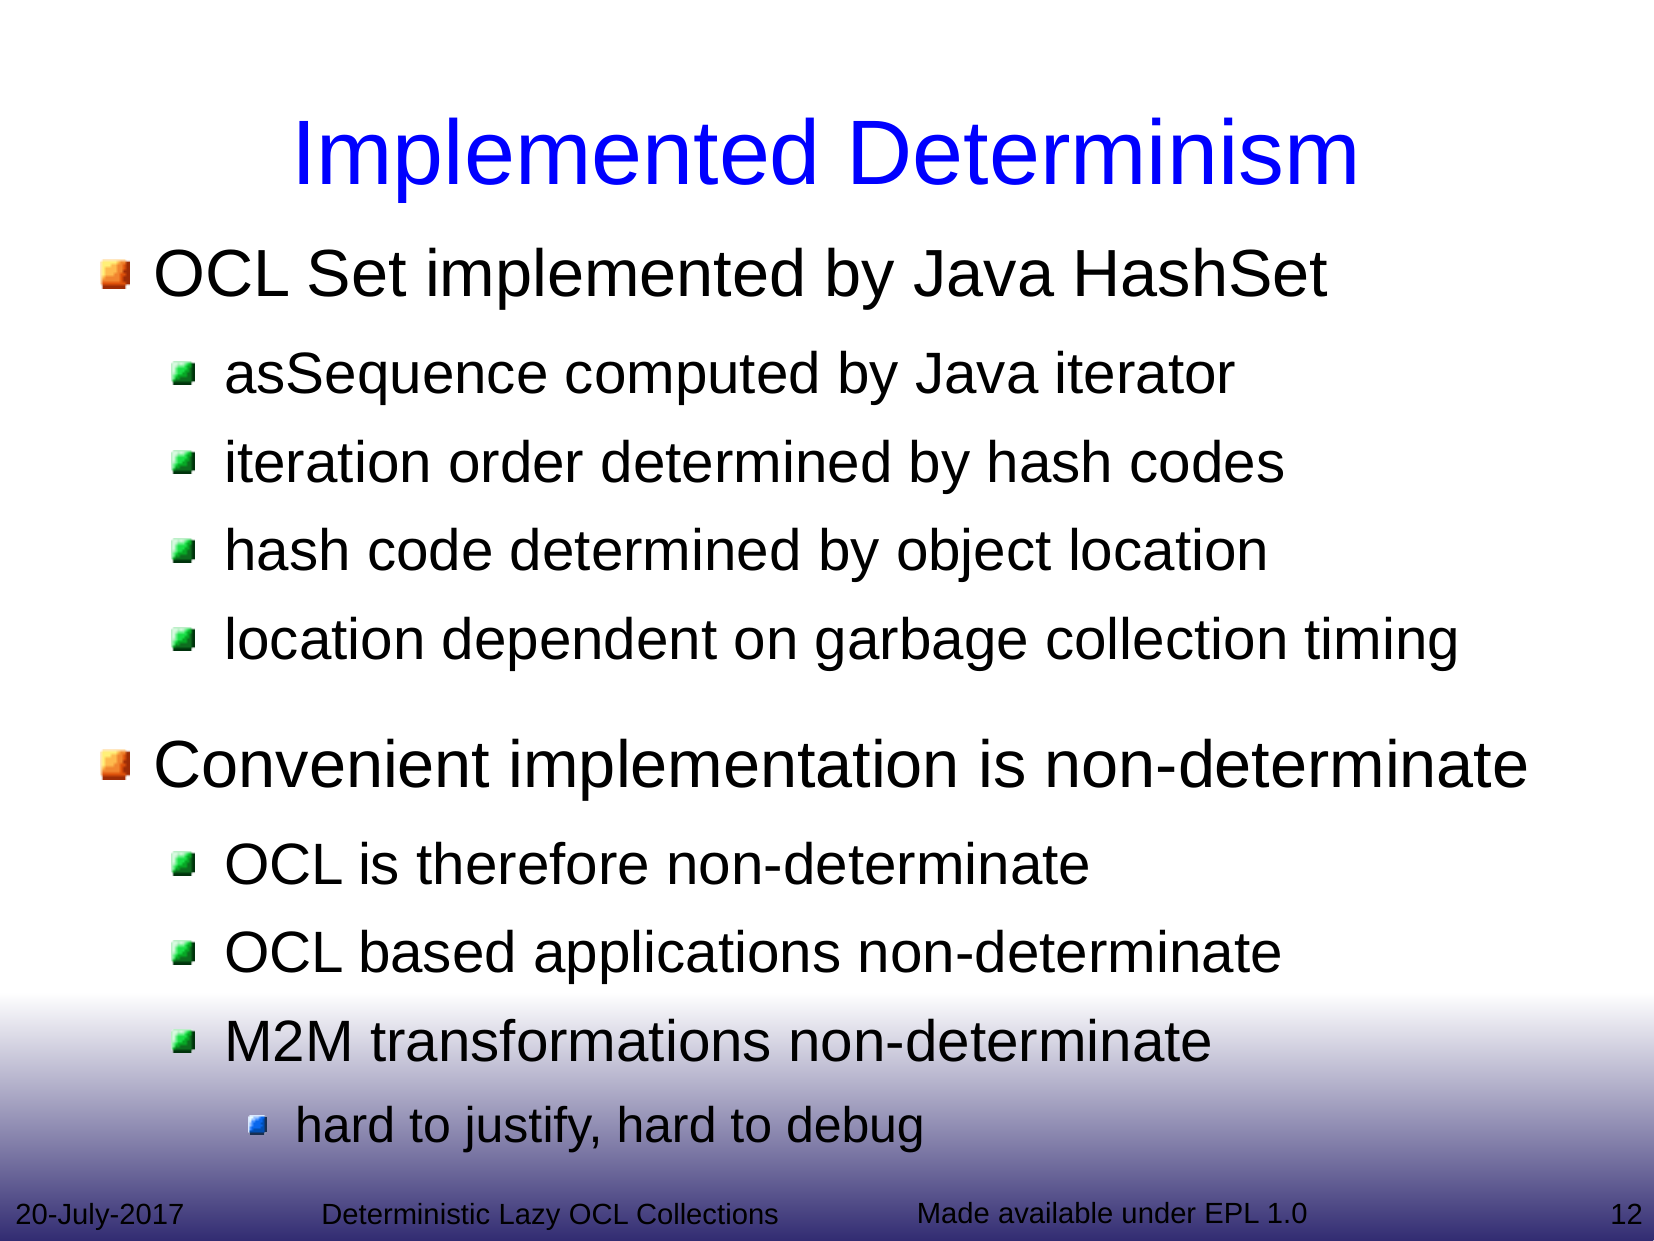

# Implemented Determinism
OCL Set implemented by Java HashSet
asSequence computed by Java iterator
iteration order determined by hash codes
hash code determined by object location
location dependent on garbage collection timing
Convenient implementation is non-determinate
OCL is therefore non-determinate
OCL based applications non-determinate
M2M transformations non-determinate
hard to justify, hard to debug
20-July-2017
Deterministic Lazy OCL Collections
12